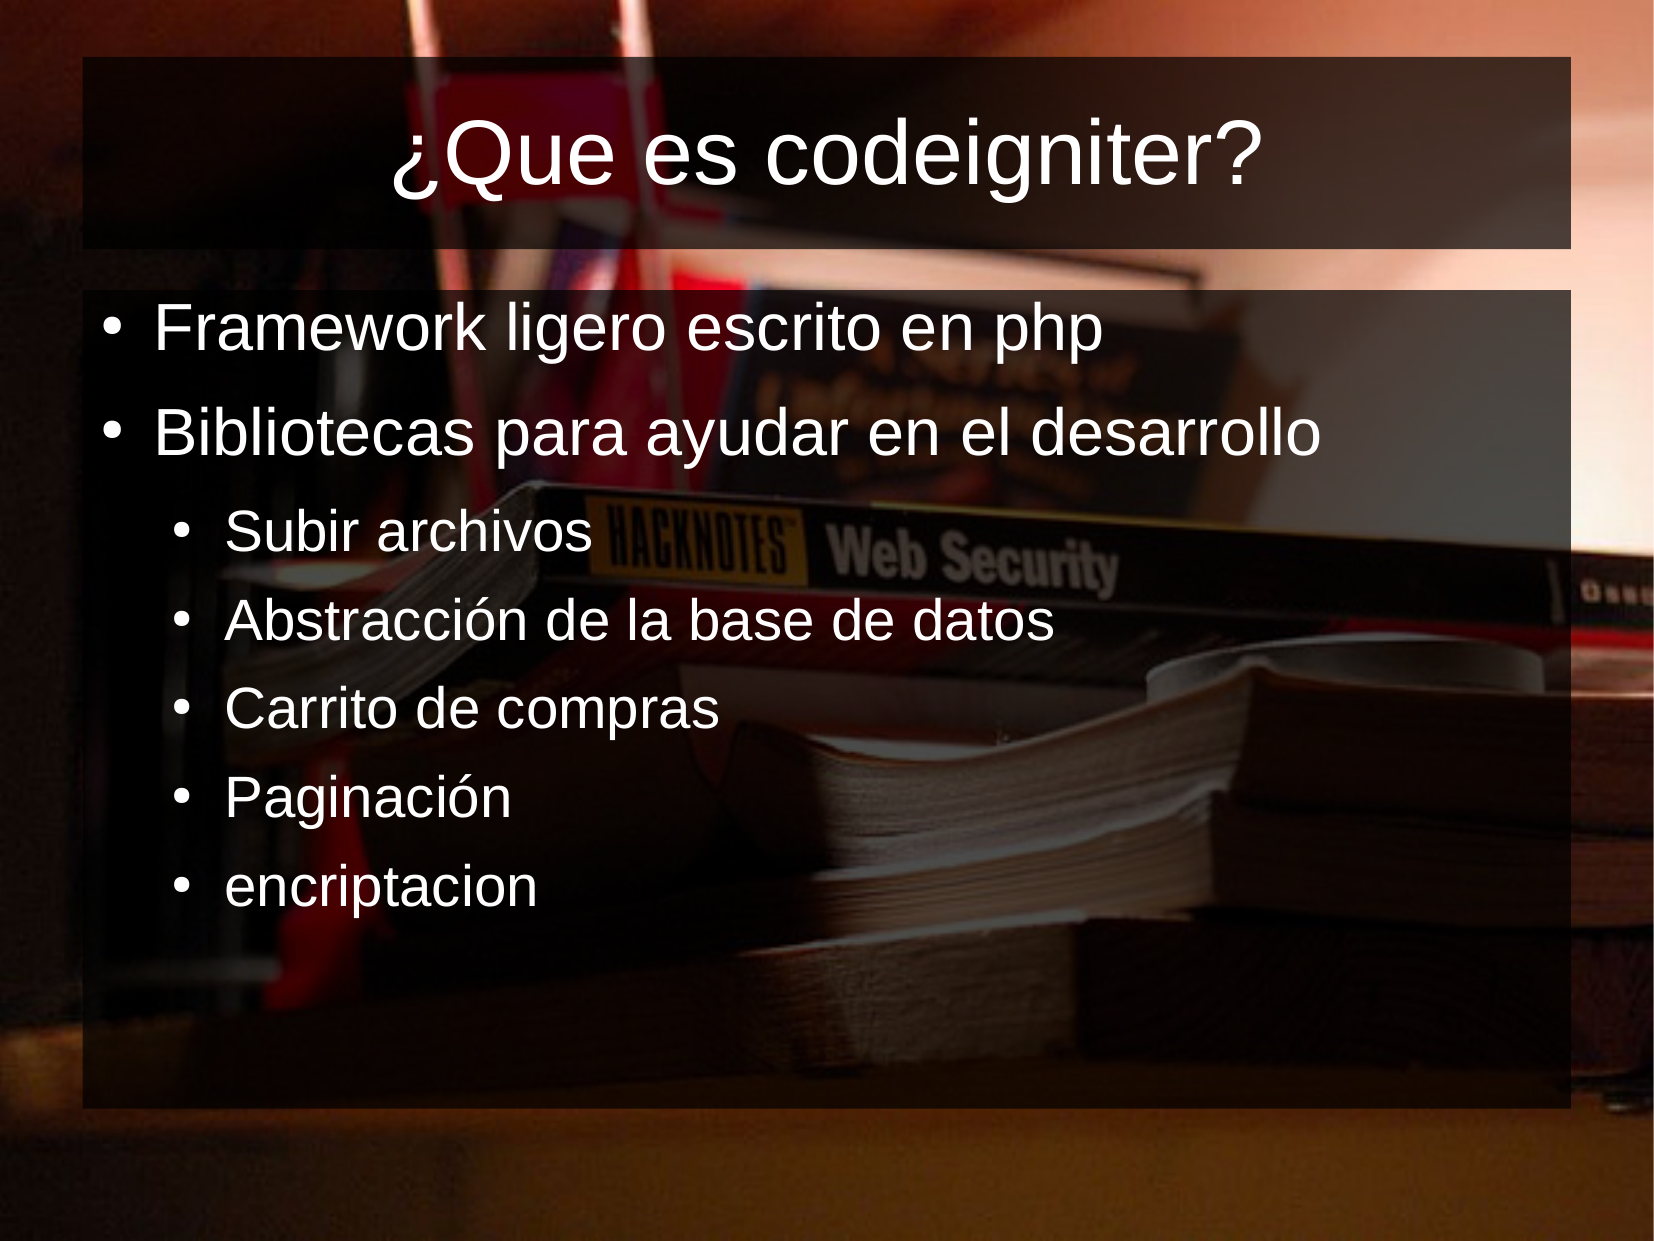

# ¿Que es codeigniter?
Framework ligero escrito en php
Bibliotecas para ayudar en el desarrollo
Subir archivos
Abstracción de la base de datos
Carrito de compras
Paginación
encriptacion